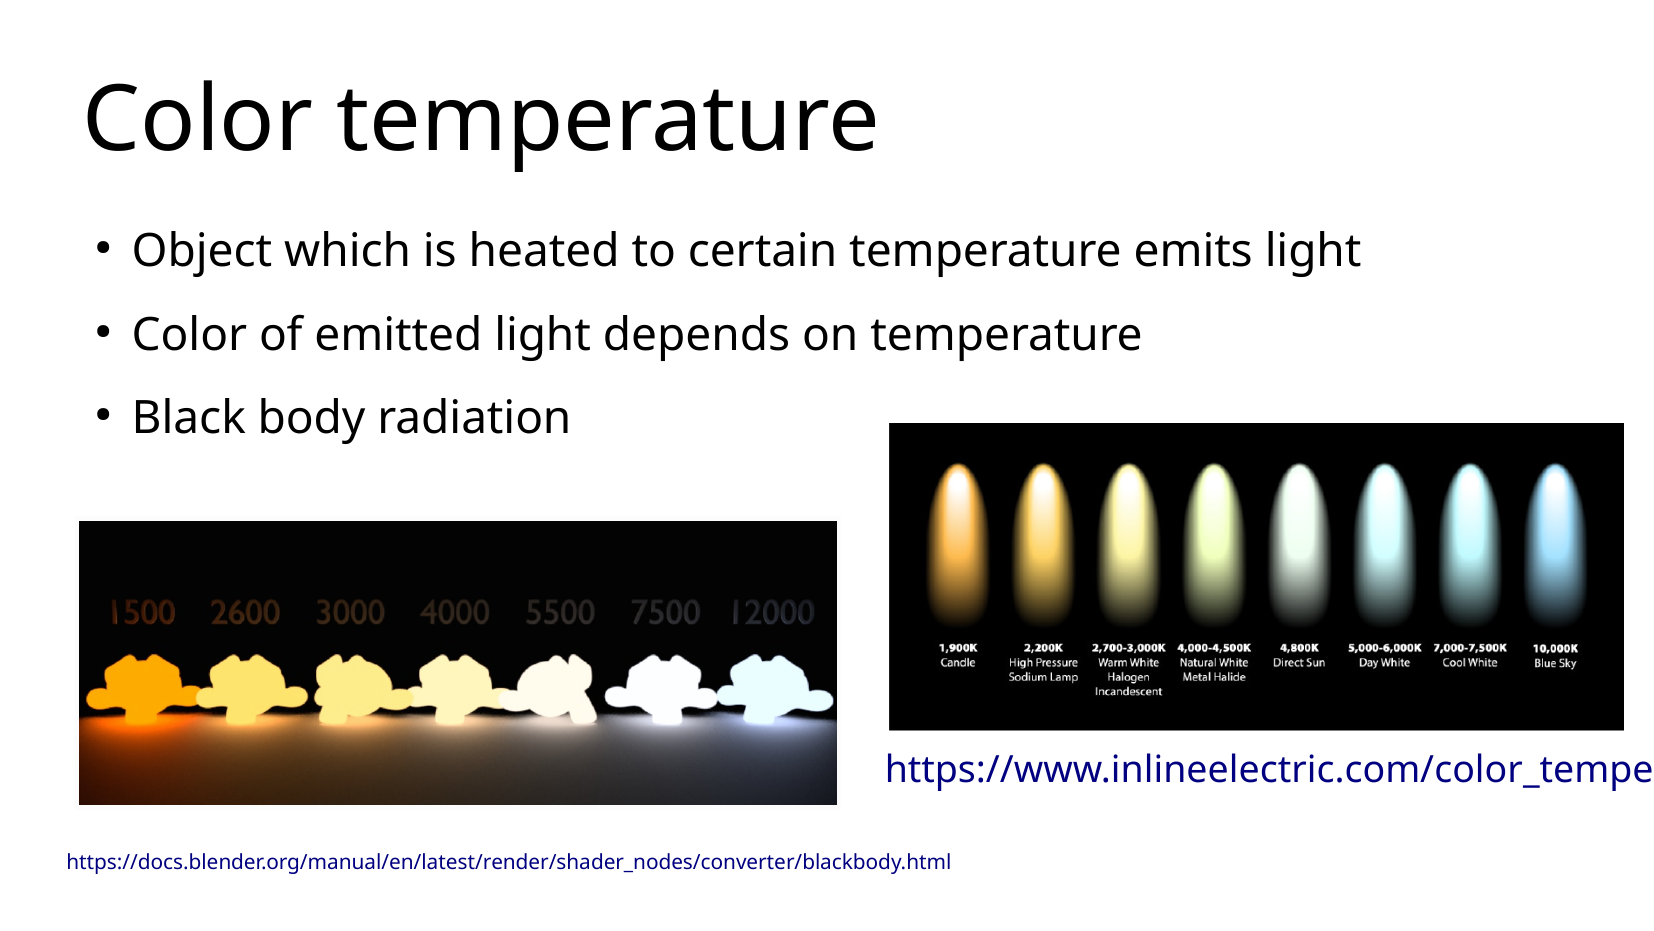

# Color temperature
Object which is heated to certain temperature emits light
Color of emitted light depends on temperature
Black body radiation
https://www.inlineelectric.com/color_temperature
https://docs.blender.org/manual/en/latest/render/shader_nodes/converter/blackbody.html